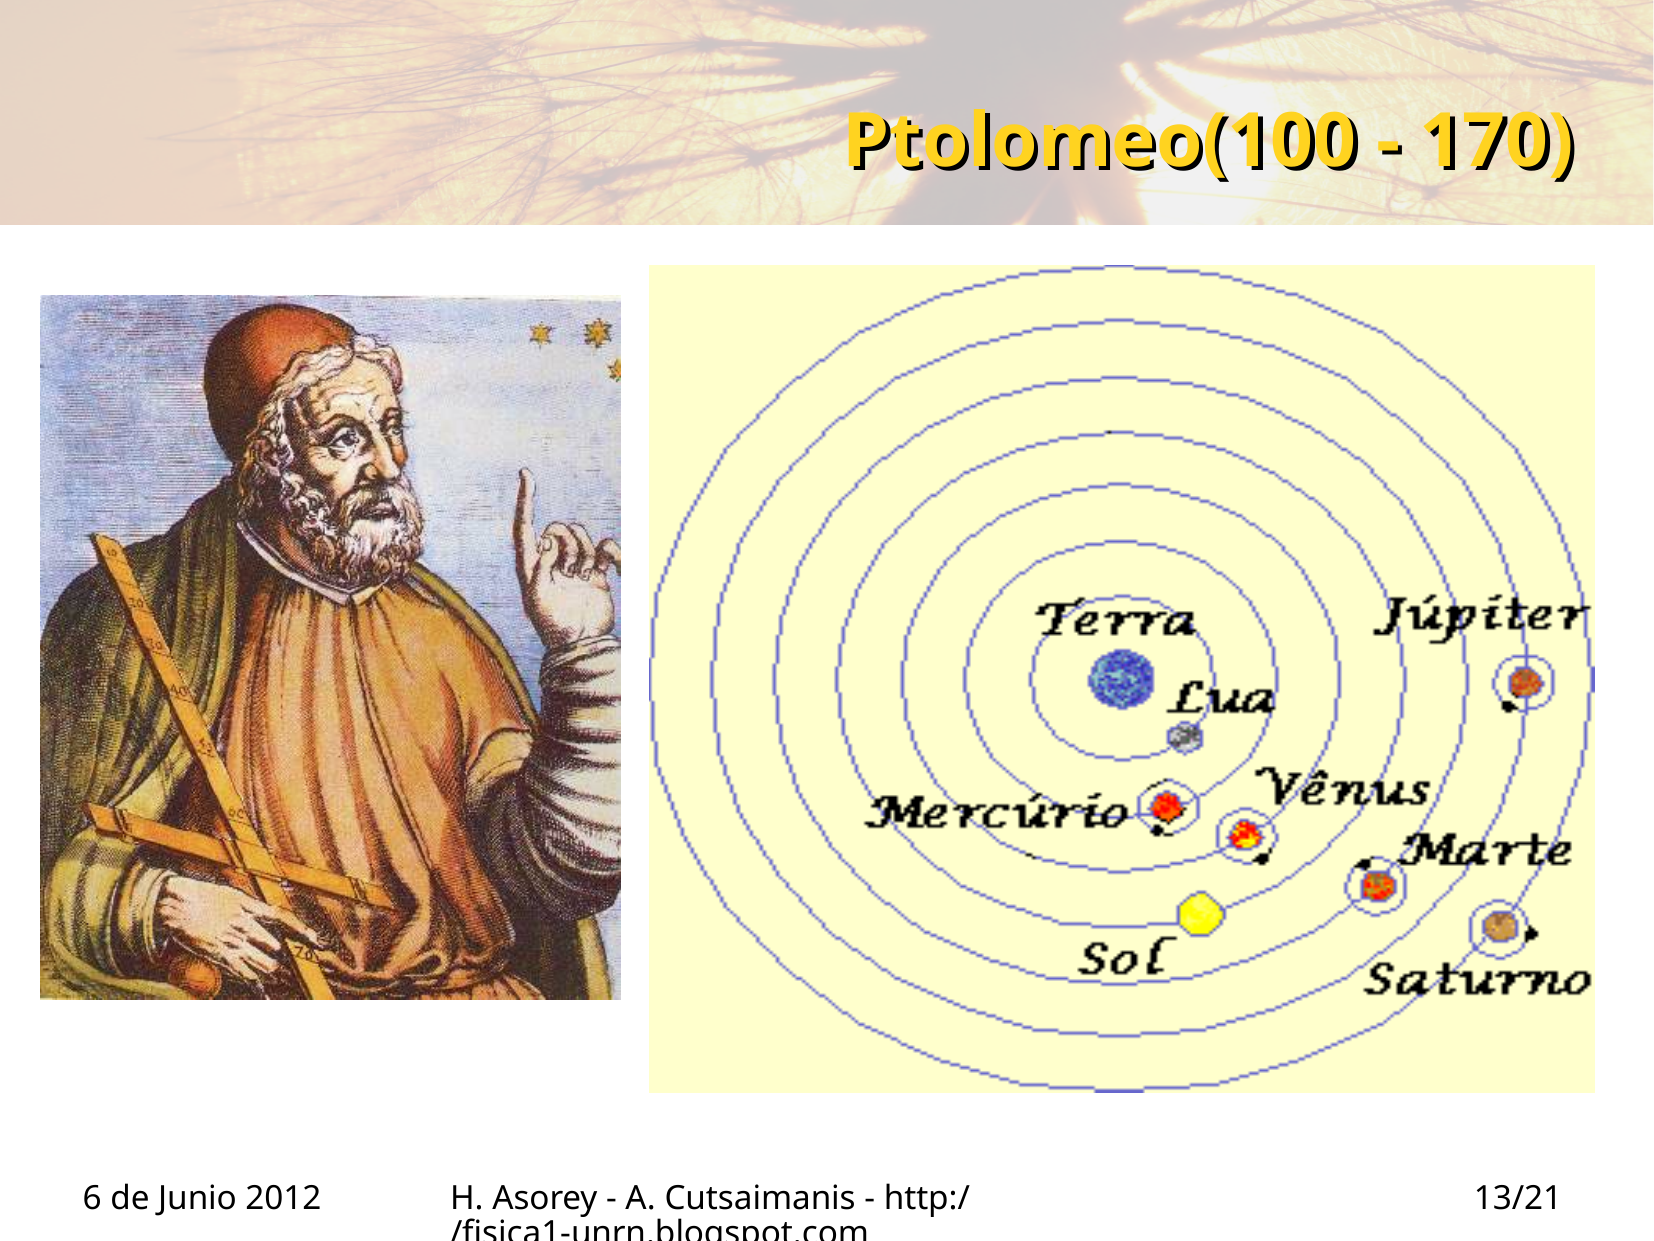

# Ptolomeo(100 - 170)
6 de Junio 2012
H. Asorey - A. Cutsaimanis - http://fisica1-unrn.blogspot.com
13